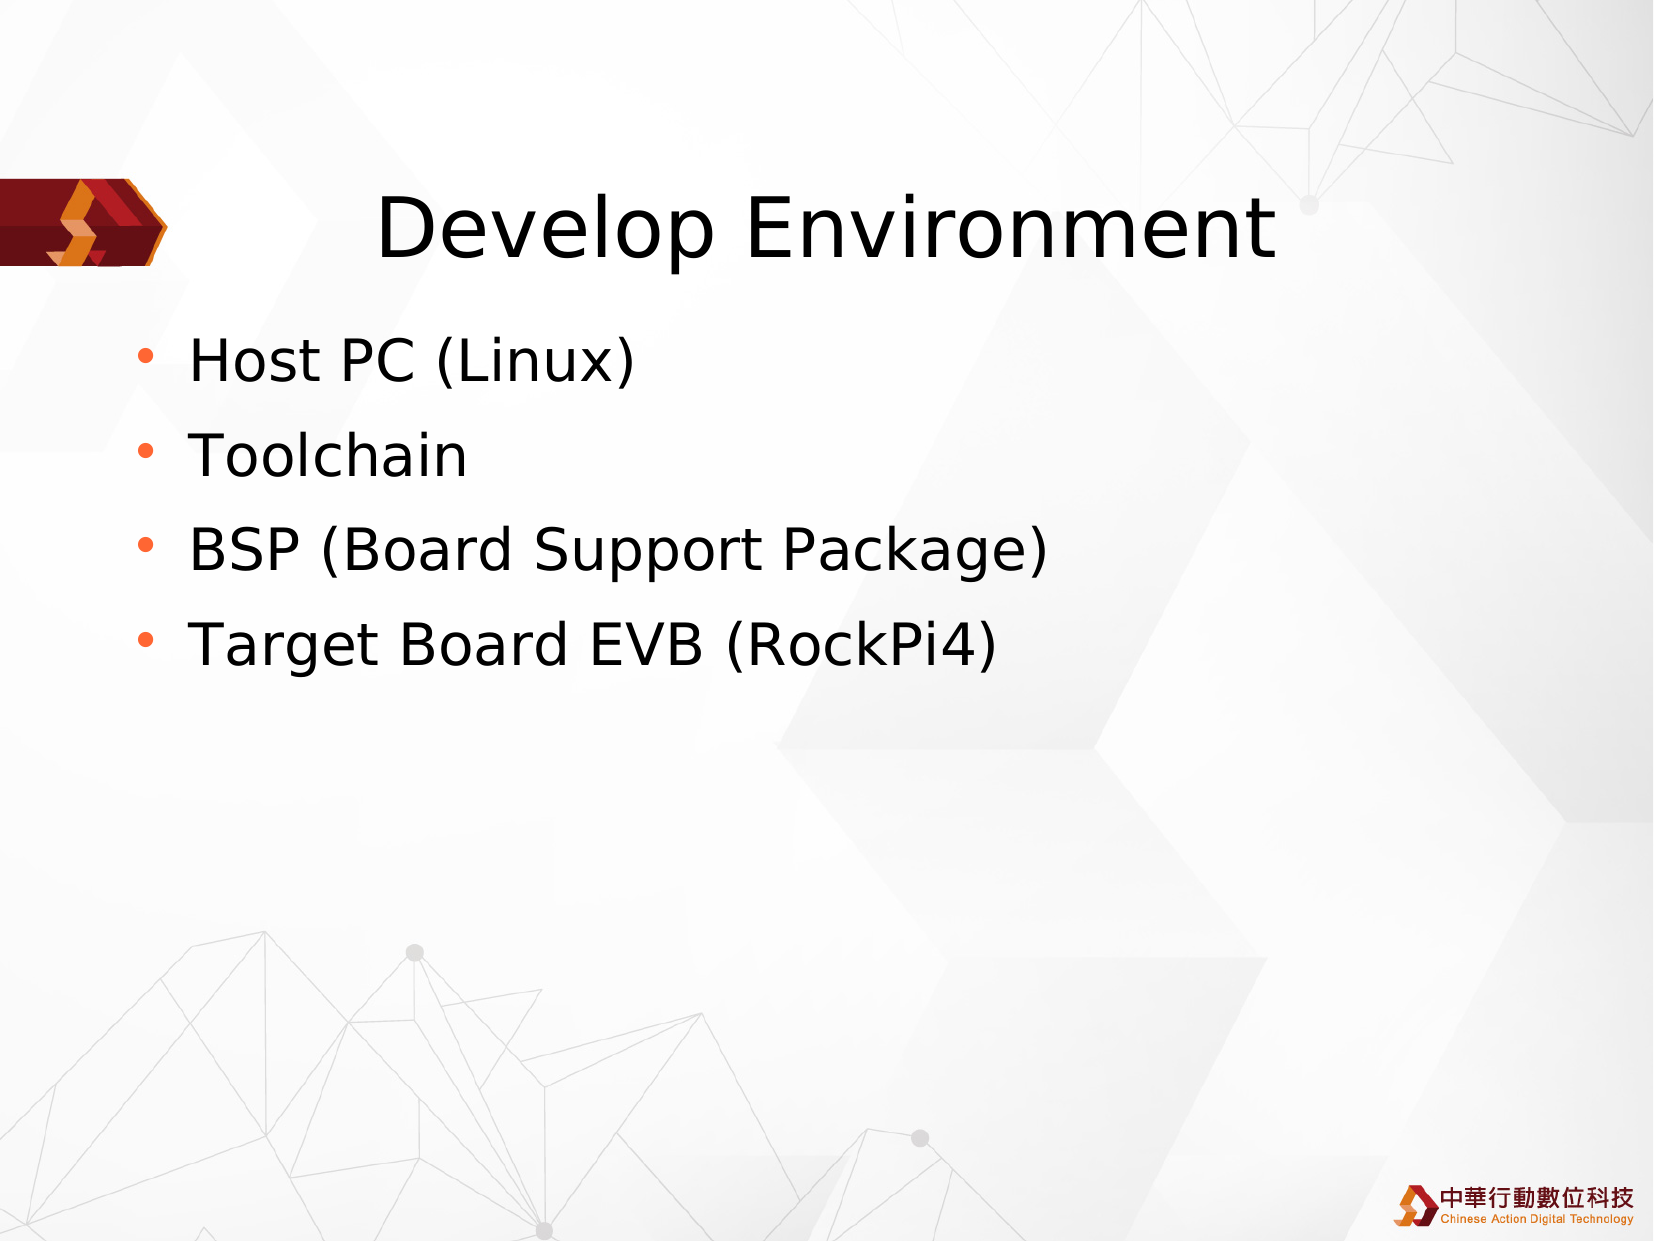

# Develop Environment
Host PC (Linux)
Toolchain
BSP (Board Support Package)
Target Board EVB (RockPi4)